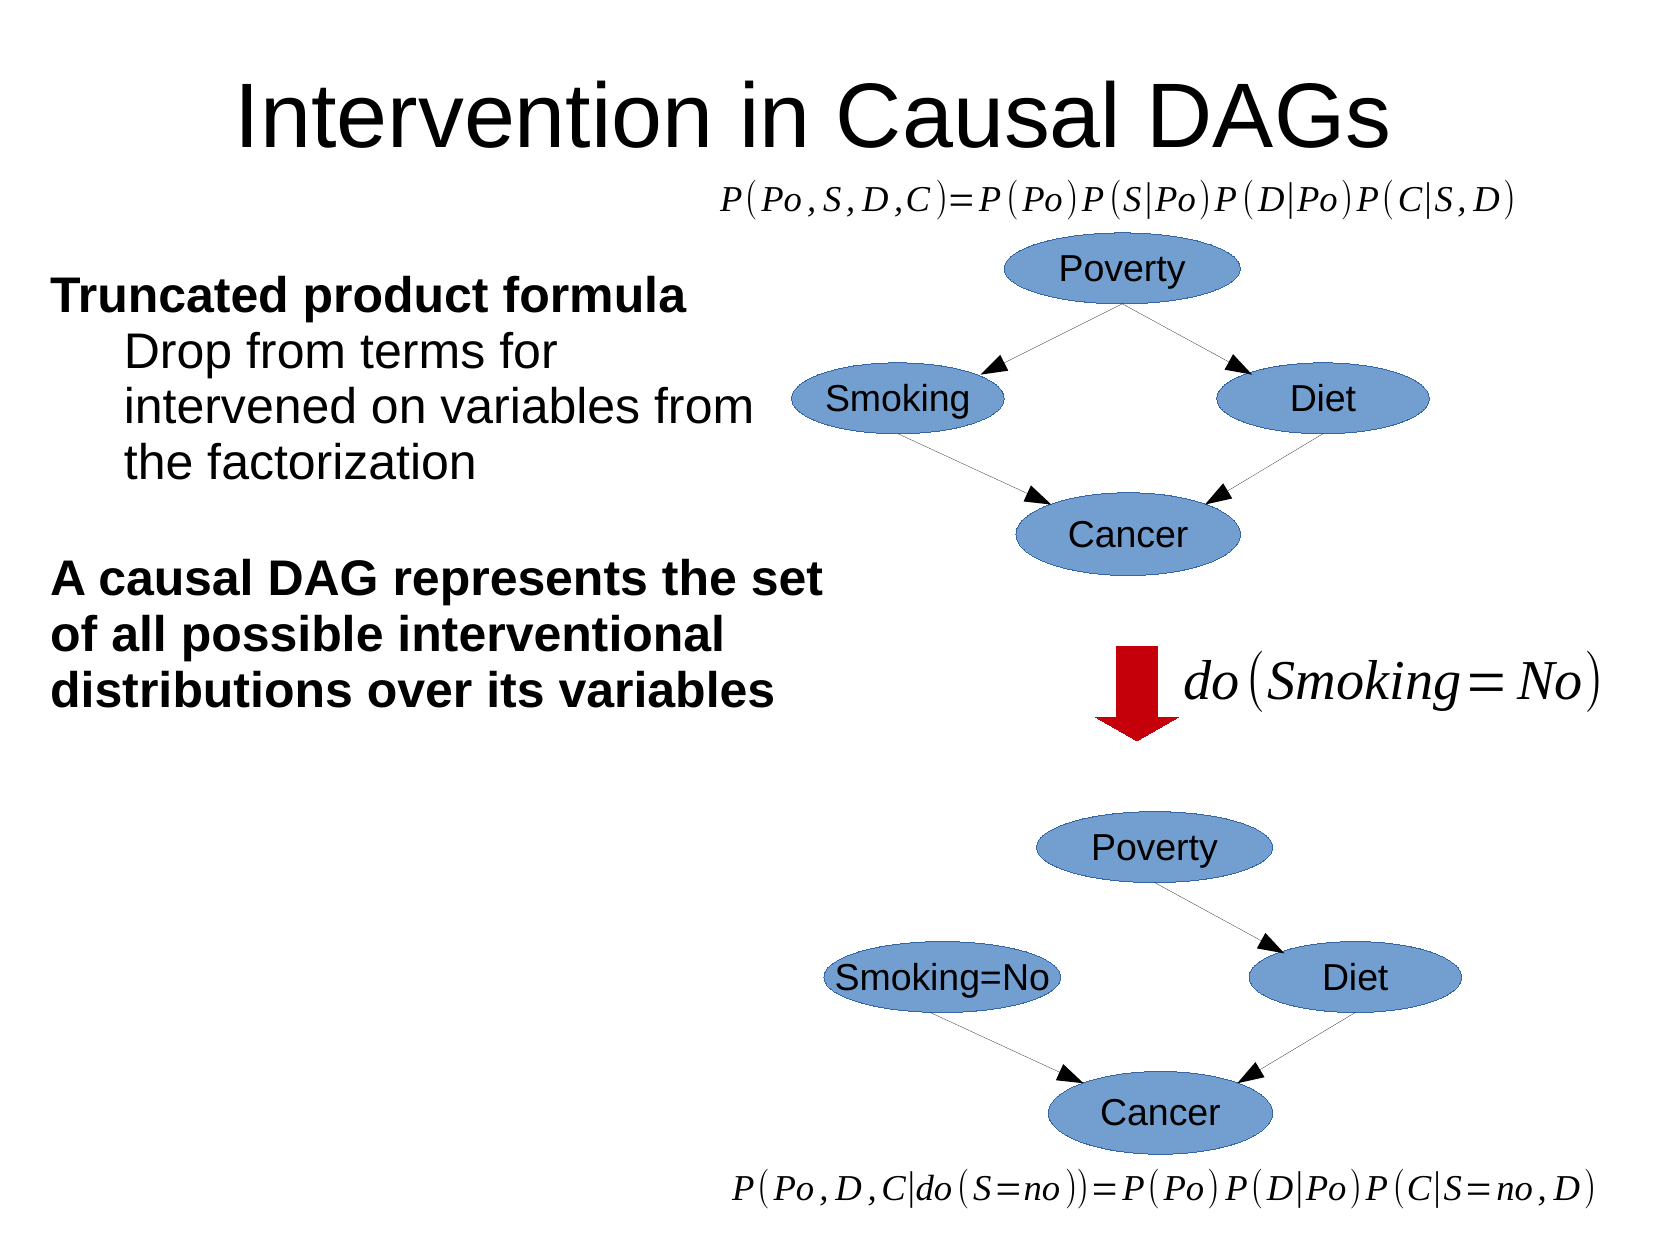

# Intervention in Causal DAGs
Poverty
Truncated product formula
	Drop from terms for 			intervened on variables from 	the factorization
Smoking
Diet
Cancer
A causal DAG represents the set of all possible interventional distributions over its variables
Poverty
Smoking=No
Diet
Cancer